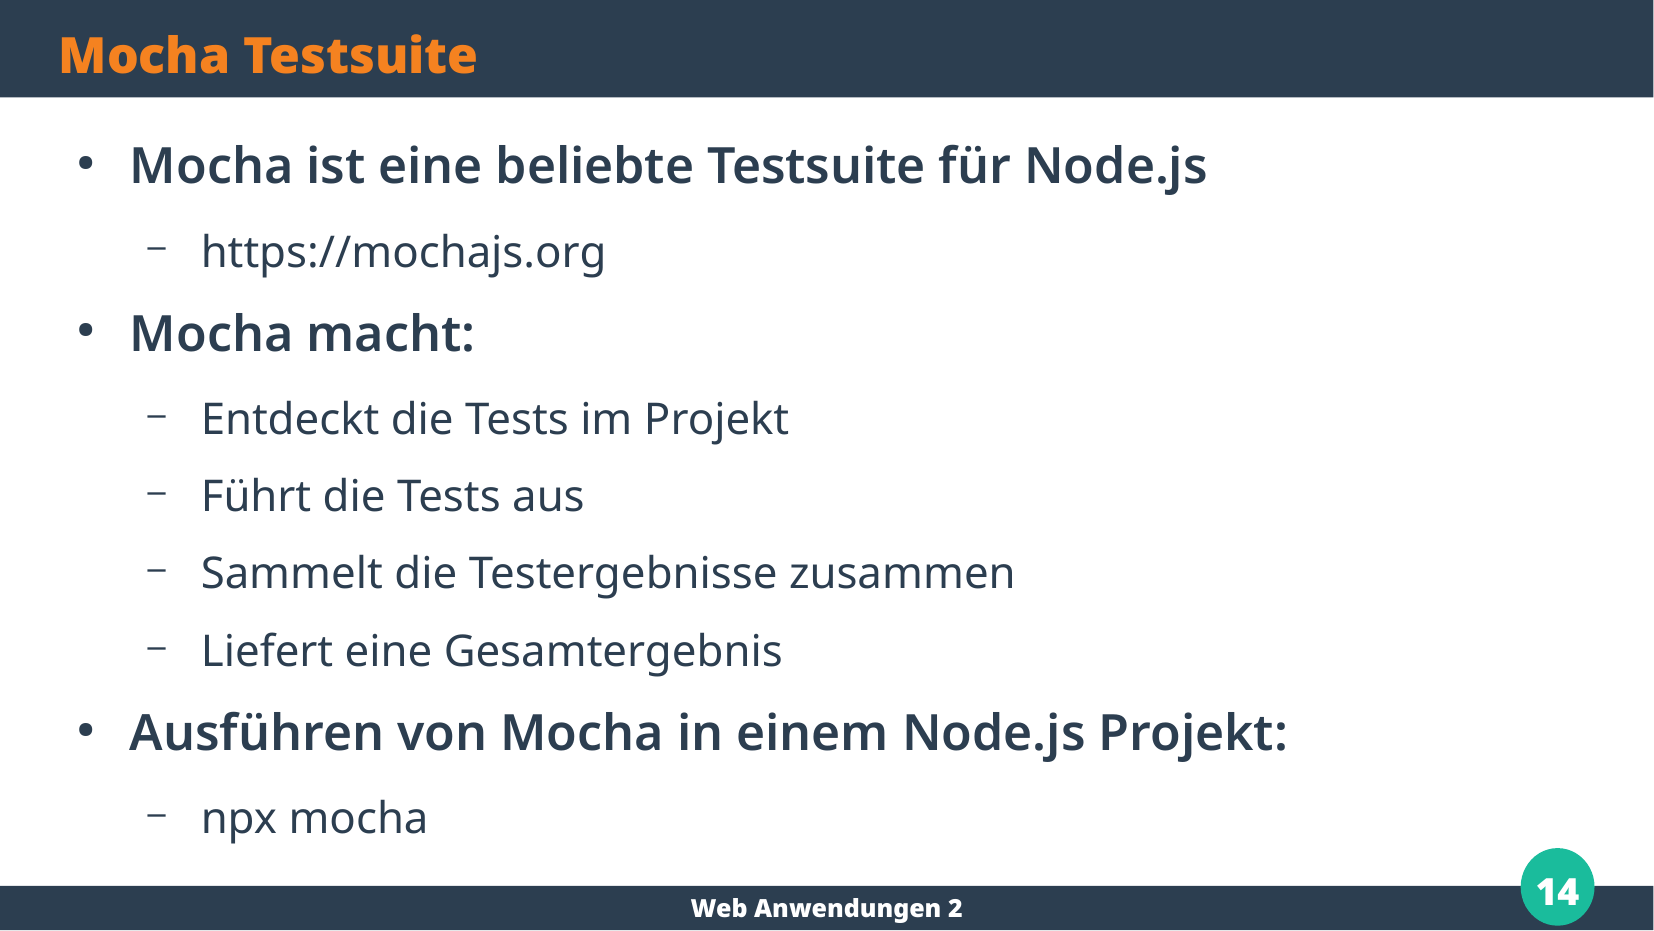

# Mocha Testsuite
Mocha ist eine beliebte Testsuite für Node.js
https://mochajs.org
Mocha macht:
Entdeckt die Tests im Projekt
Führt die Tests aus
Sammelt die Testergebnisse zusammen
Liefert eine Gesamtergebnis
Ausführen von Mocha in einem Node.js Projekt:
npx mocha
14